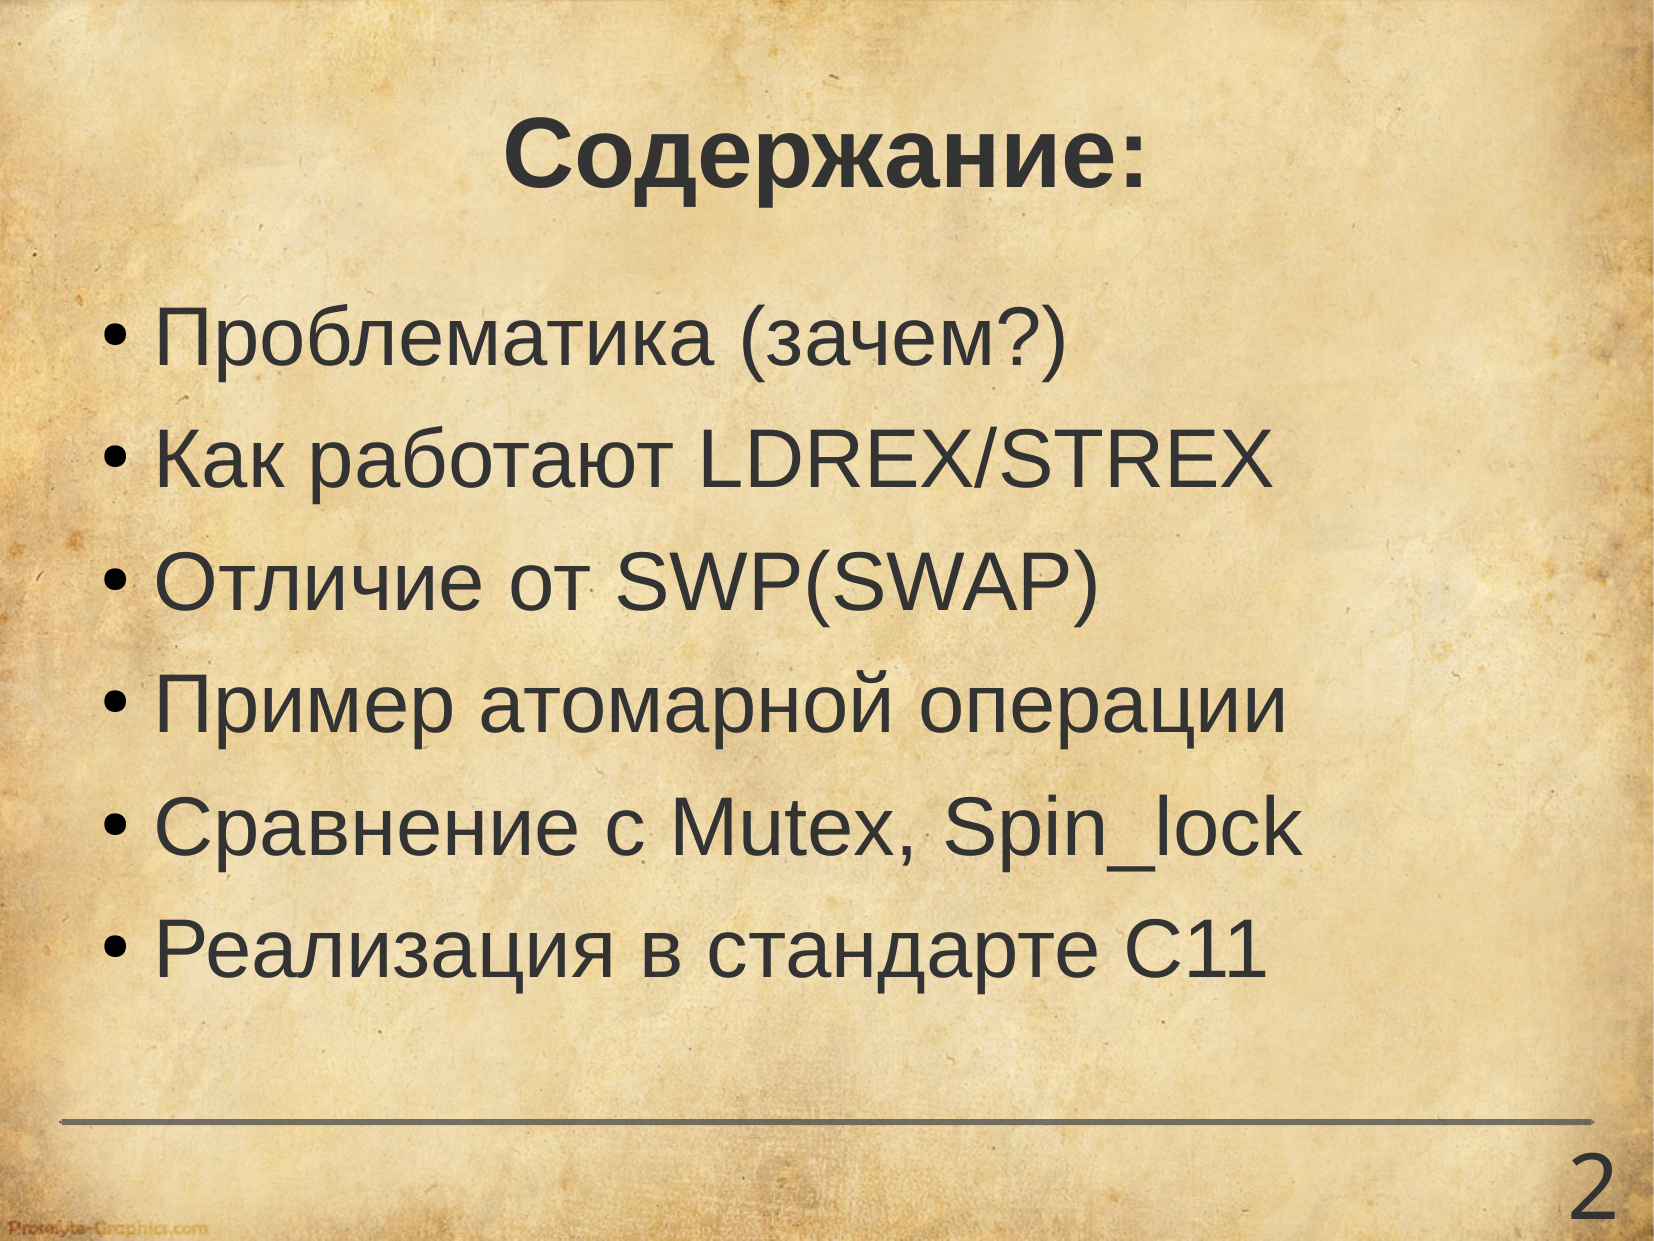

# Содержание:
Проблематика (зачем?)
Как работают LDREX/STREX
Отличие от SWP(SWAP)
Пример атомарной операции
Сравнение с Mutex, Spin_lock
Реализация в стандарте С11